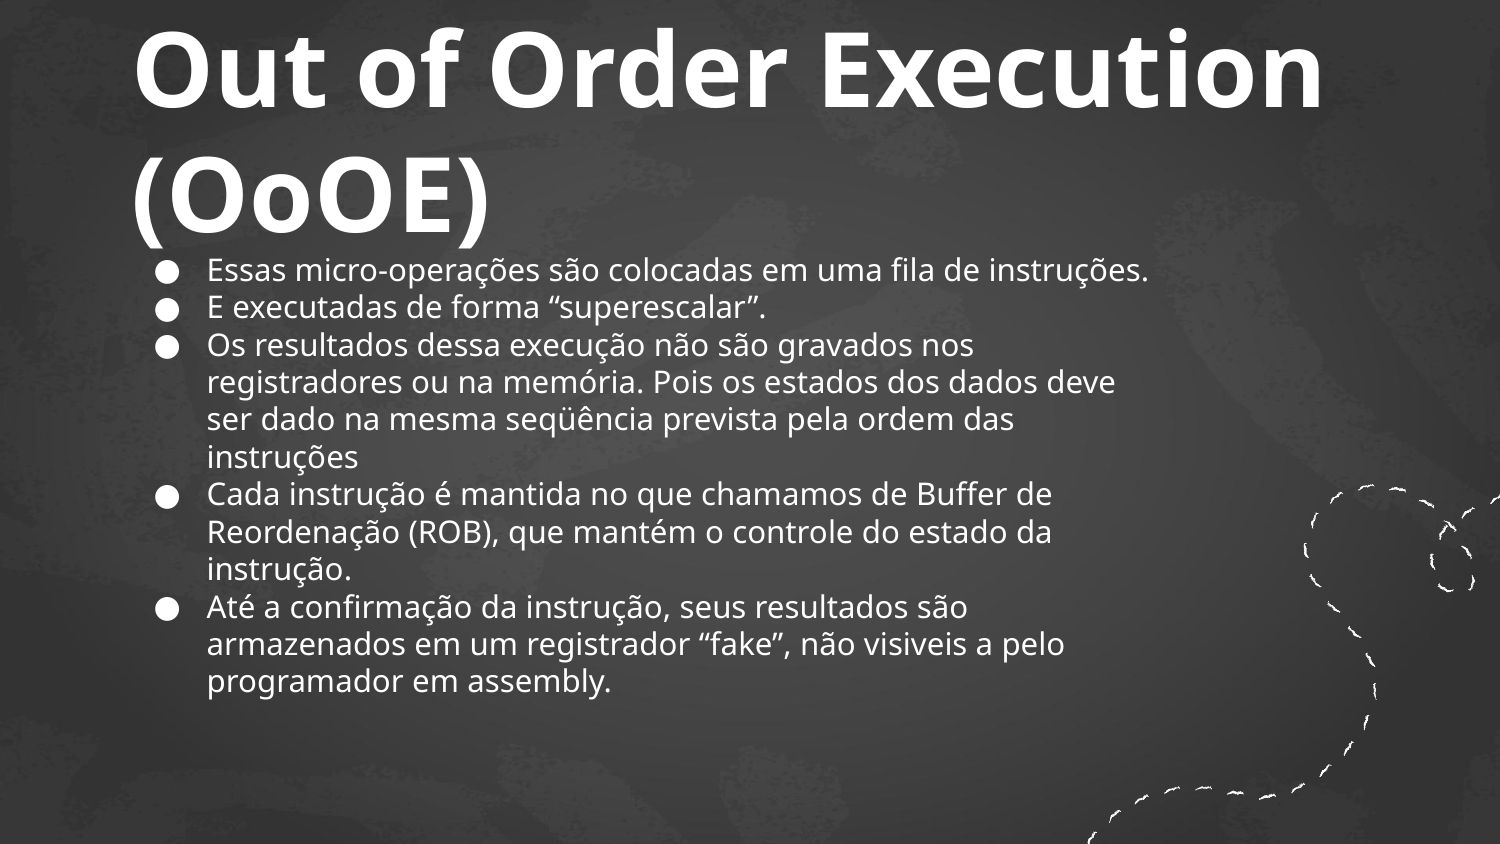

# Out of Order Execution (OoOE)
Essas micro-operações são colocadas em uma fila de instruções.
E executadas de forma “superescalar”.
Os resultados dessa execução não são gravados nos registradores ou na memória. Pois os estados dos dados deve ser dado na mesma seqüência prevista pela ordem das instruções
Cada instrução é mantida no que chamamos de Buffer de Reordenação (ROB), que mantém o controle do estado da instrução.
Até a confirmação da instrução, seus resultados são armazenados em um registrador “fake”, não visiveis a pelo programador em assembly.